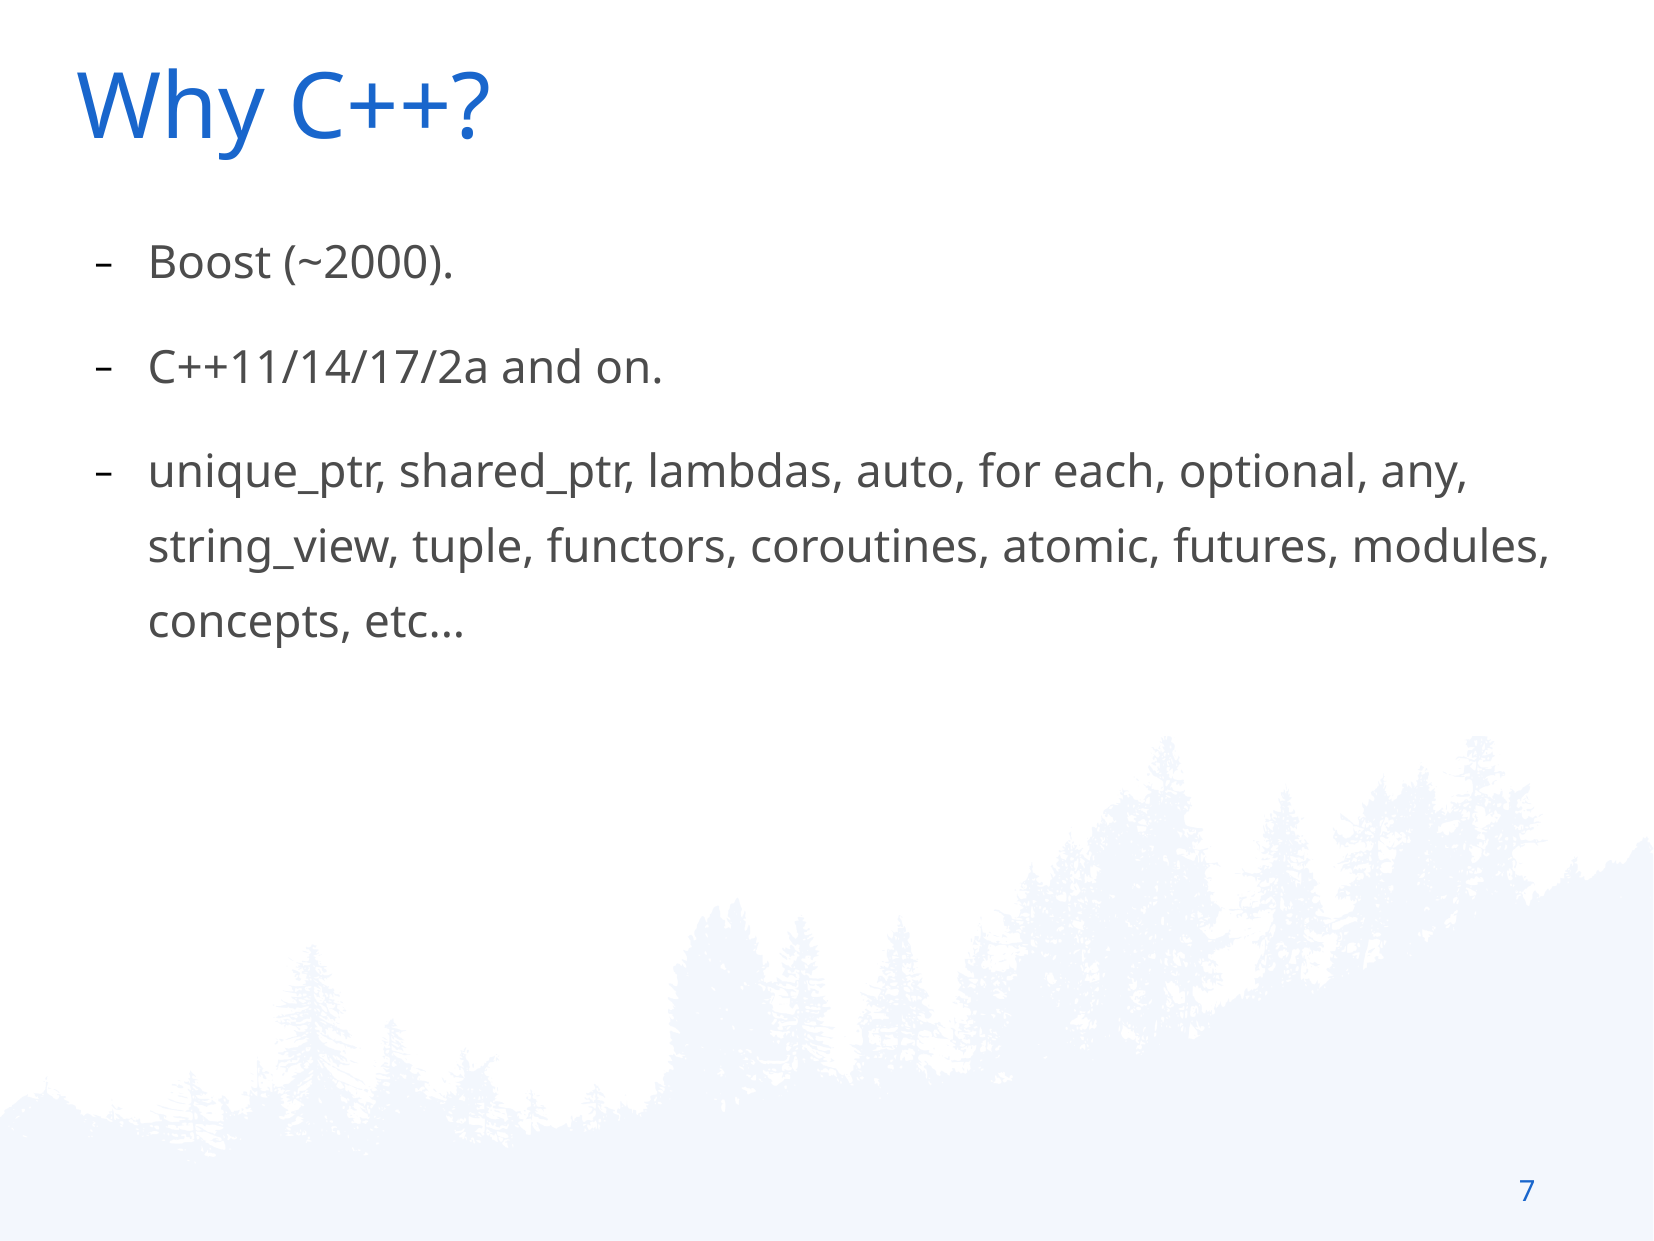

# Why C++?
Boost (~2000).
C++11/14/17/2a and on.
unique_ptr, shared_ptr, lambdas, auto, for each, optional, any, string_view, tuple, functors, coroutines, atomic, futures, modules, concepts, etc...
7